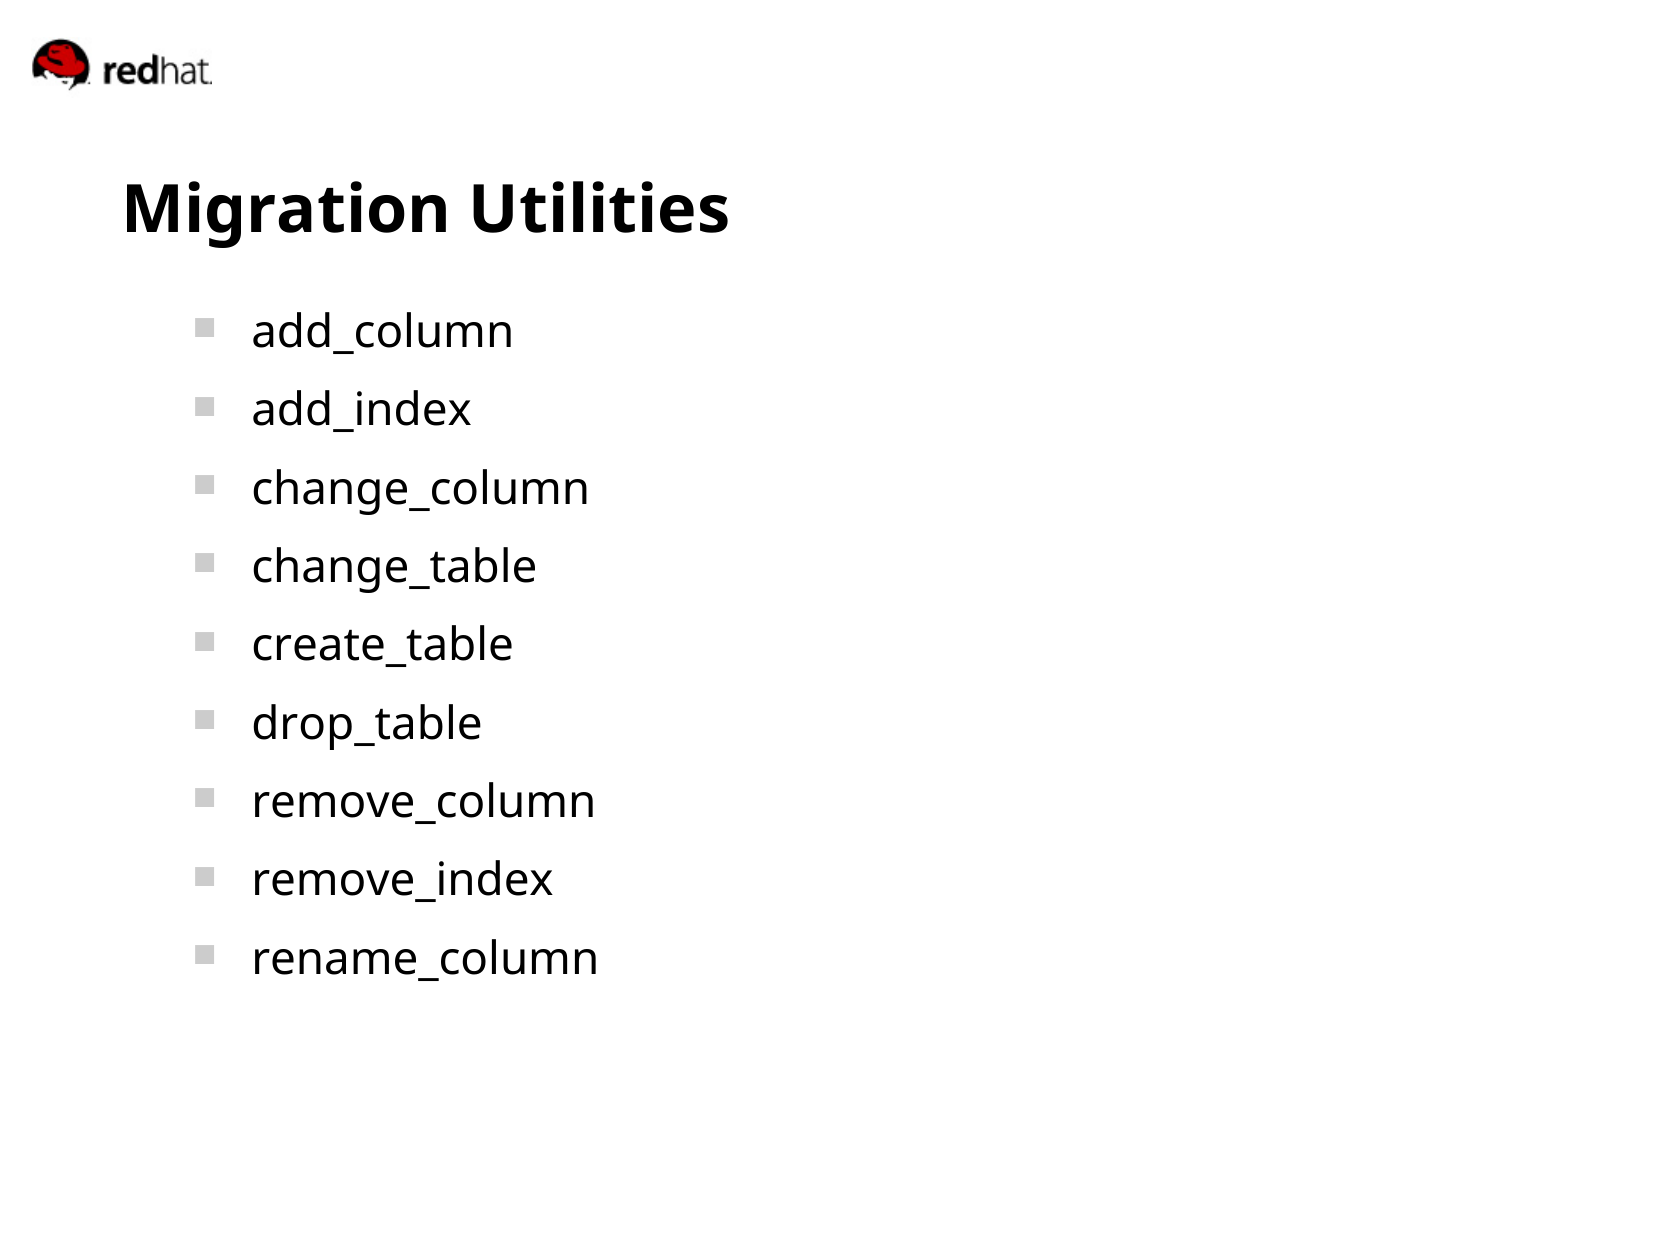

# Migration Utilities
add_column
add_index
change_column
change_table
create_table
drop_table
remove_column
remove_index
rename_column